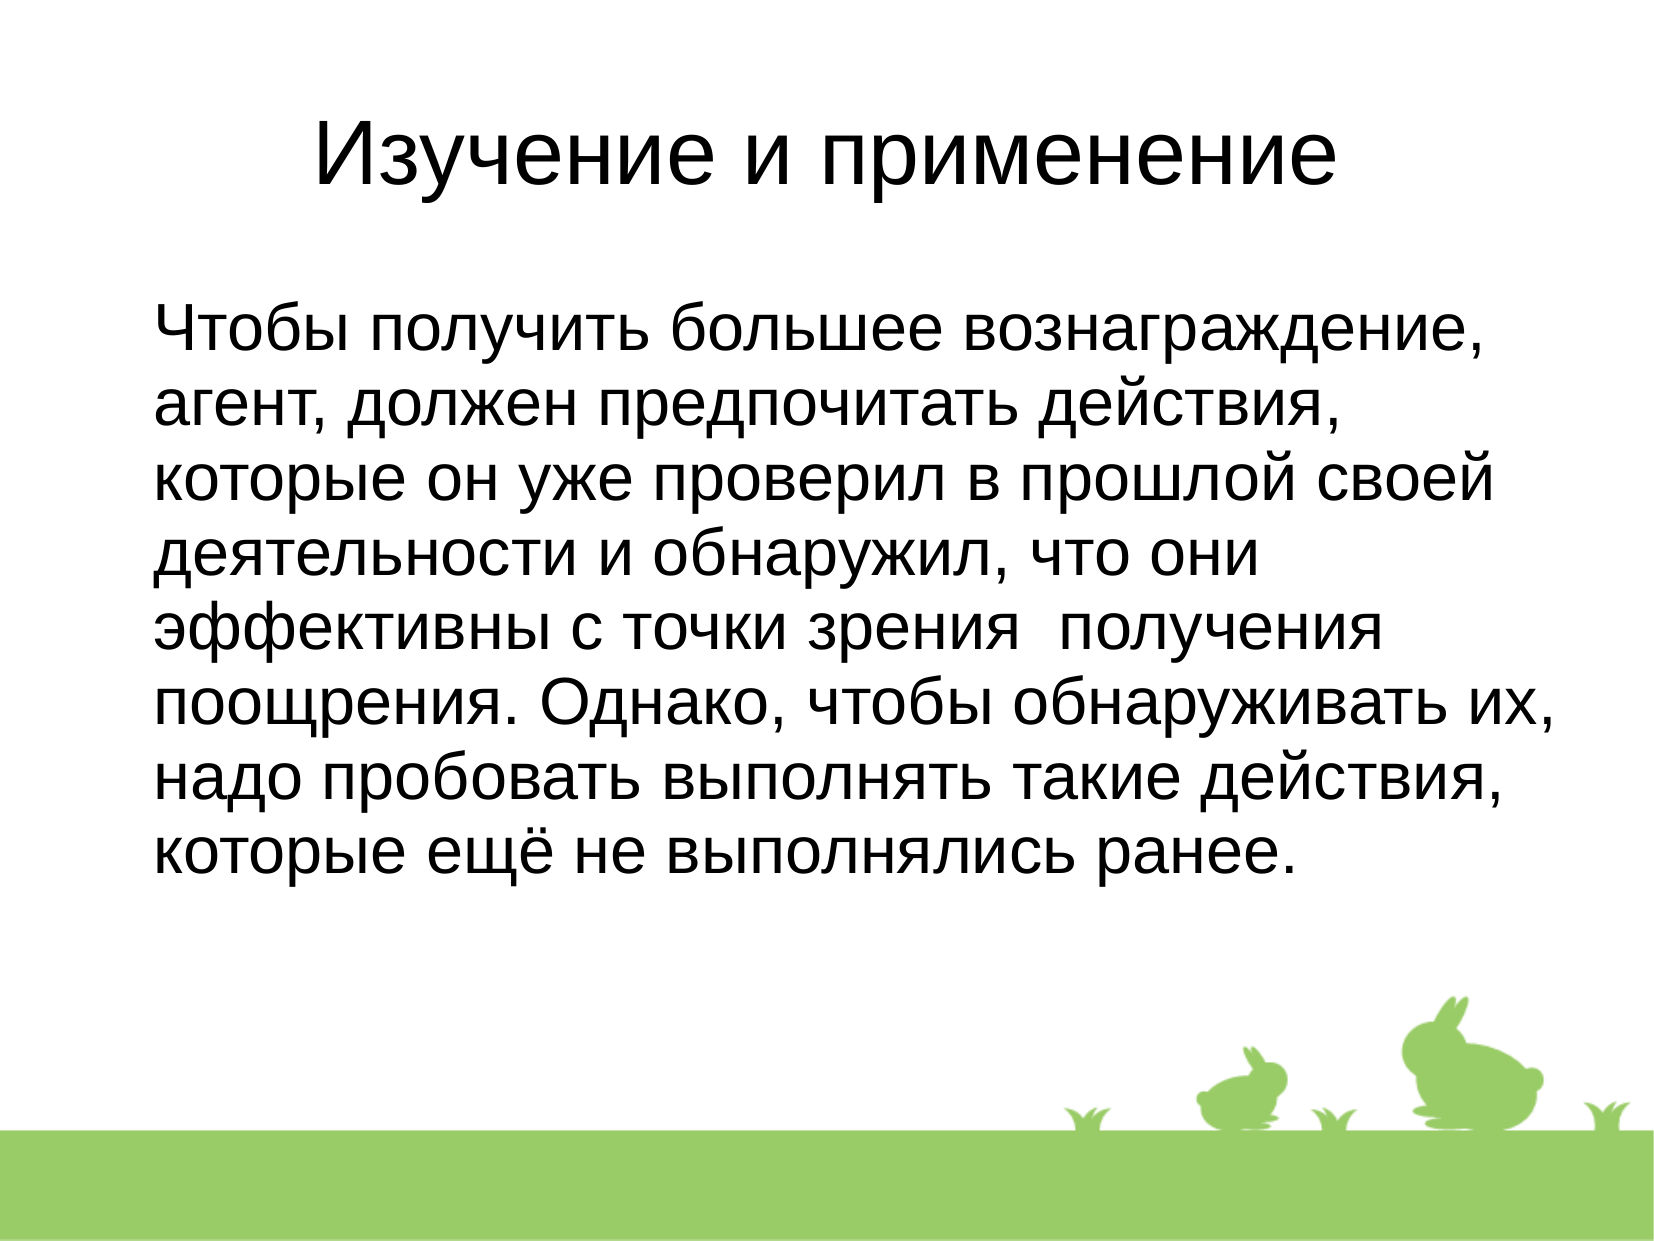

# Изучение и применение
Чтобы получить большее вознаграждение, агент, должен предпочитать действия, которые он уже проверил в прошлой своей деятельности и обнаружил, что они эффективны с точки зрения получения поощрения. Однако, чтобы обнаруживать их, надо пробовать выполнять такие действия, которые ещё не выполнялись ранее.